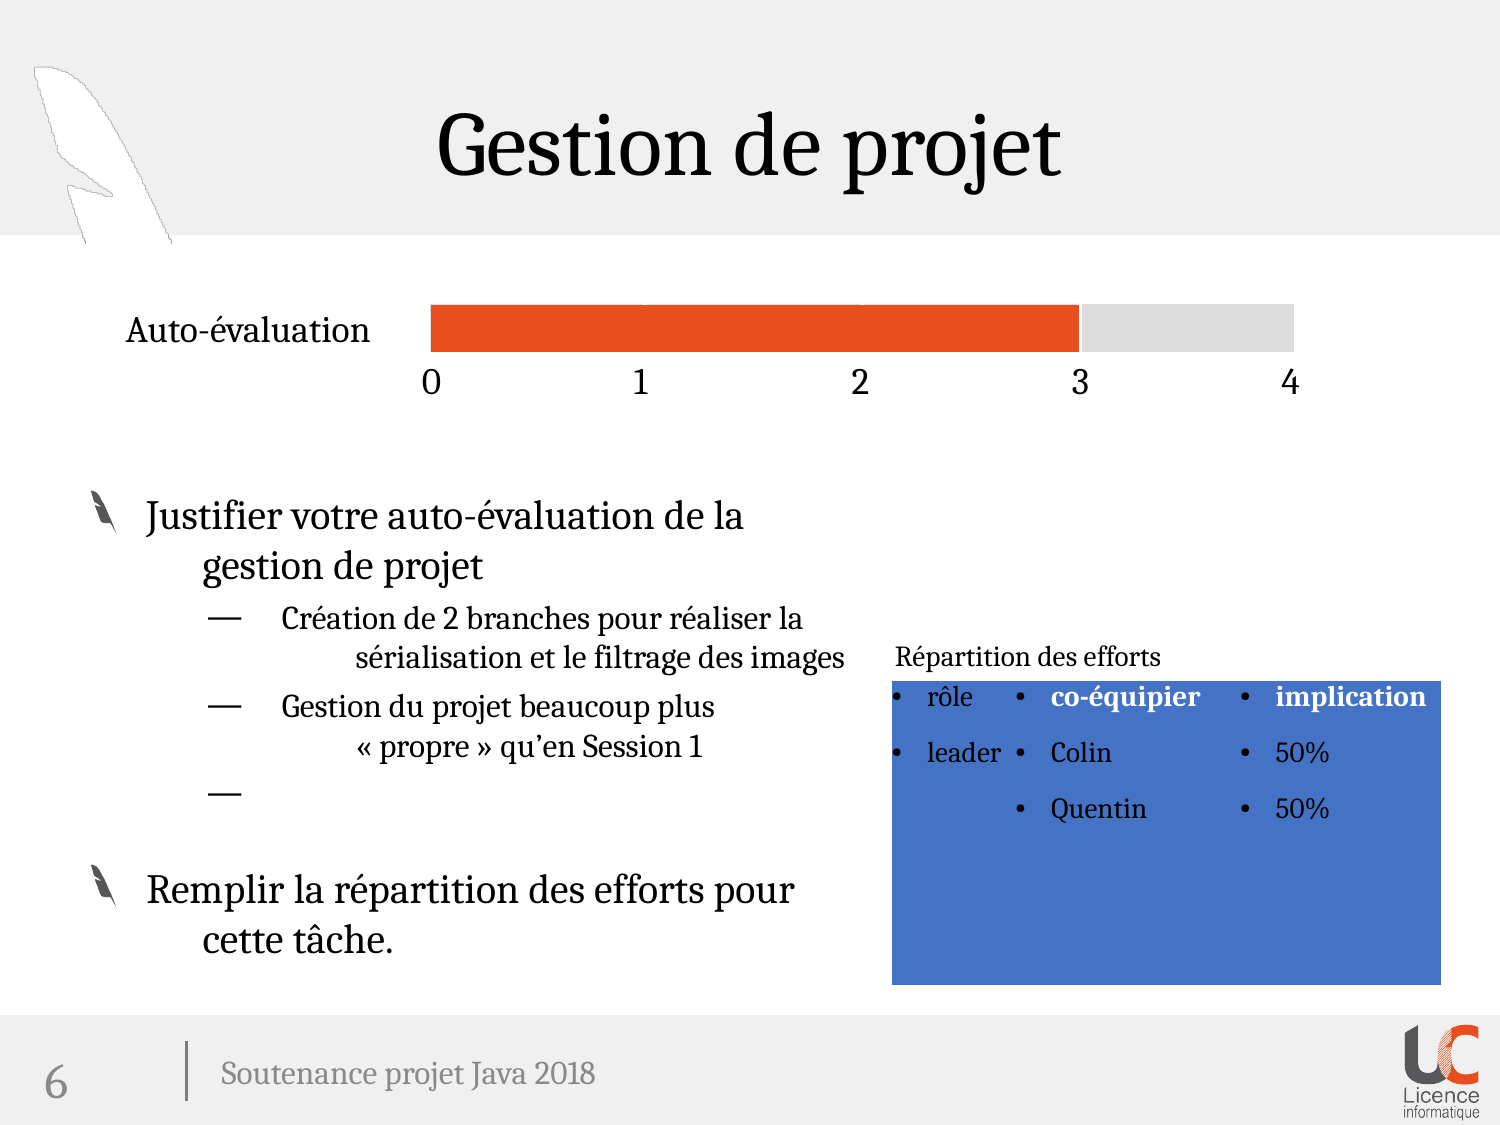

Gestion de projet
# Justifier votre auto-évaluation de la gestion de projet
Création de 2 branches pour réaliser la sérialisation et le filtrage des images
Gestion du projet beaucoup plus « propre » qu’en Session 1
Remplir la répartition des efforts pour cette tâche.
Répartition des efforts
| rôle | co-équipier | implication |
| --- | --- | --- |
| leader | Colin | 50% |
| | Quentin | 50% |
| | | |
| | | |
Soutenance projet Java 2018